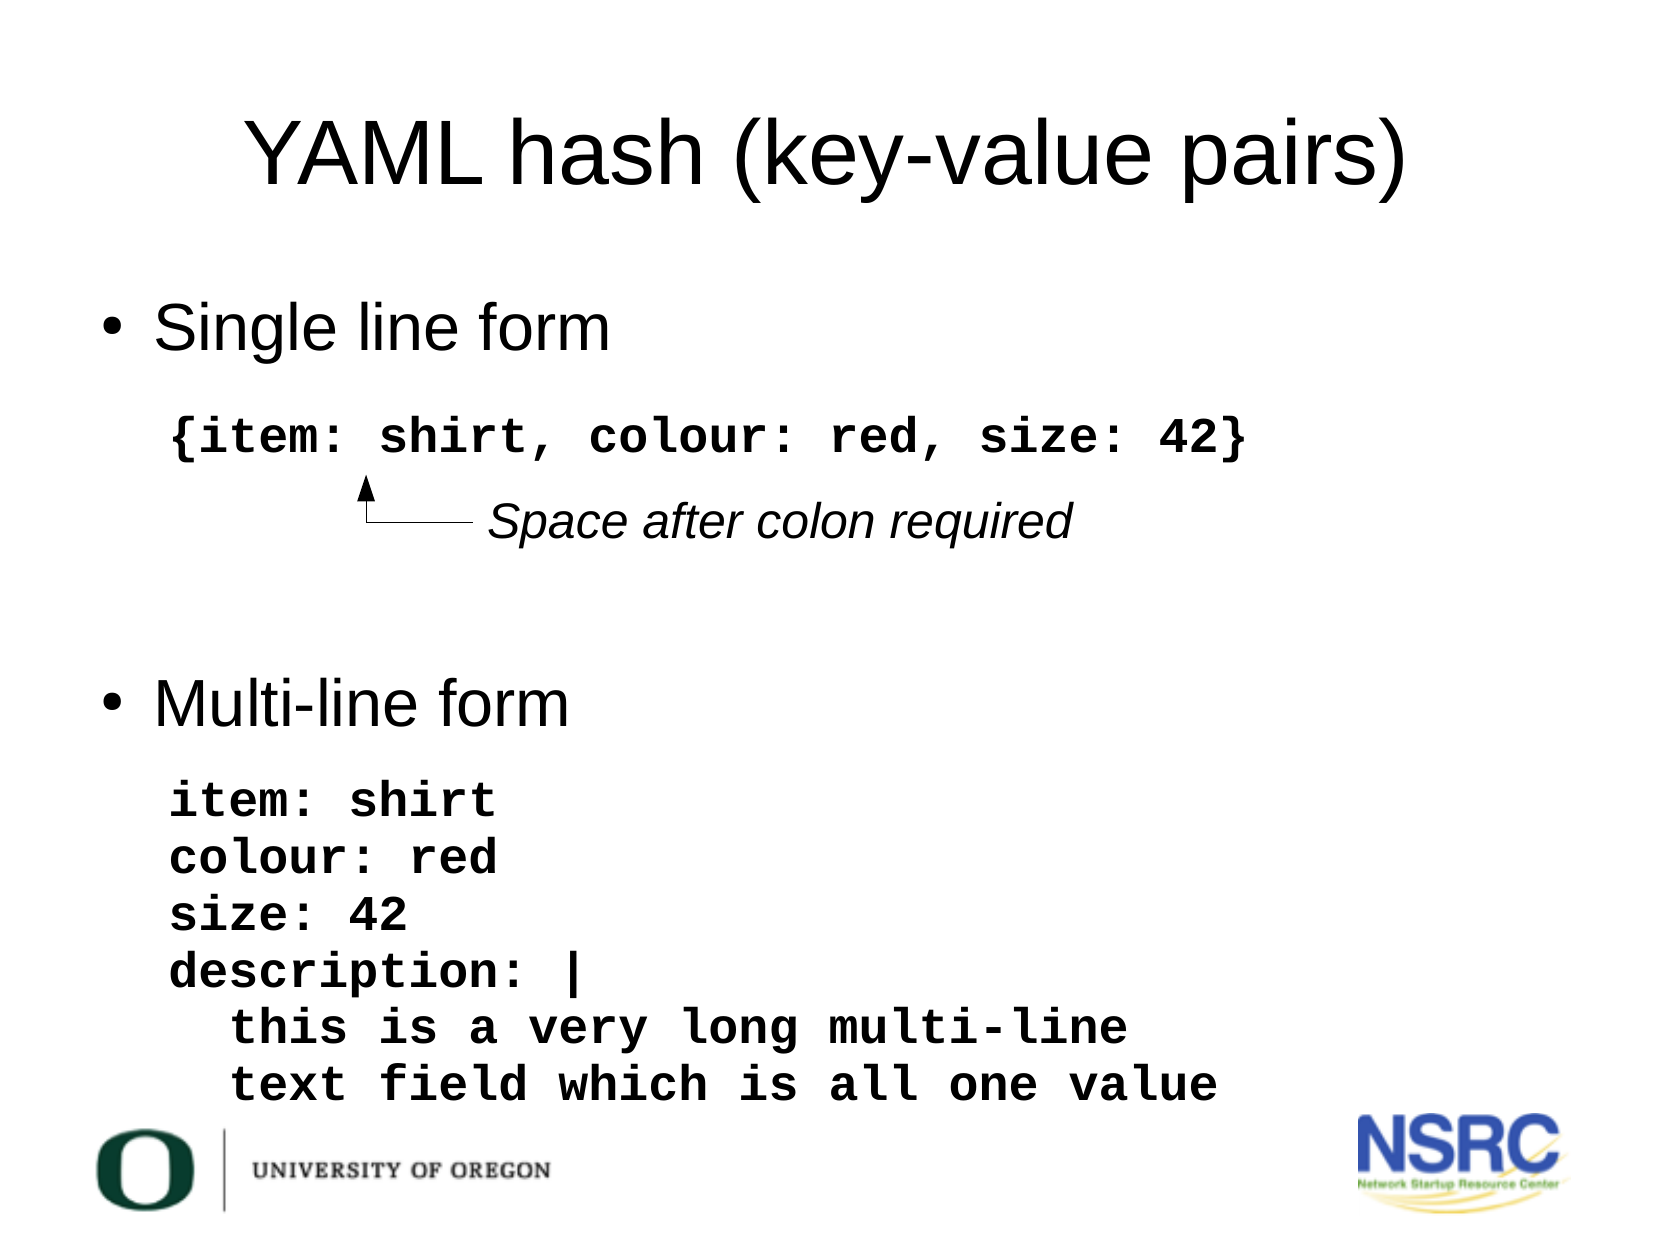

# YAML hash (key-value pairs)
Single line form
{item: shirt, colour: red, size: 42}
Space after colon required
Multi-line form
item: shirt
colour: red
size: 42
description: |
 this is a very long multi-line
 text field which is all one value